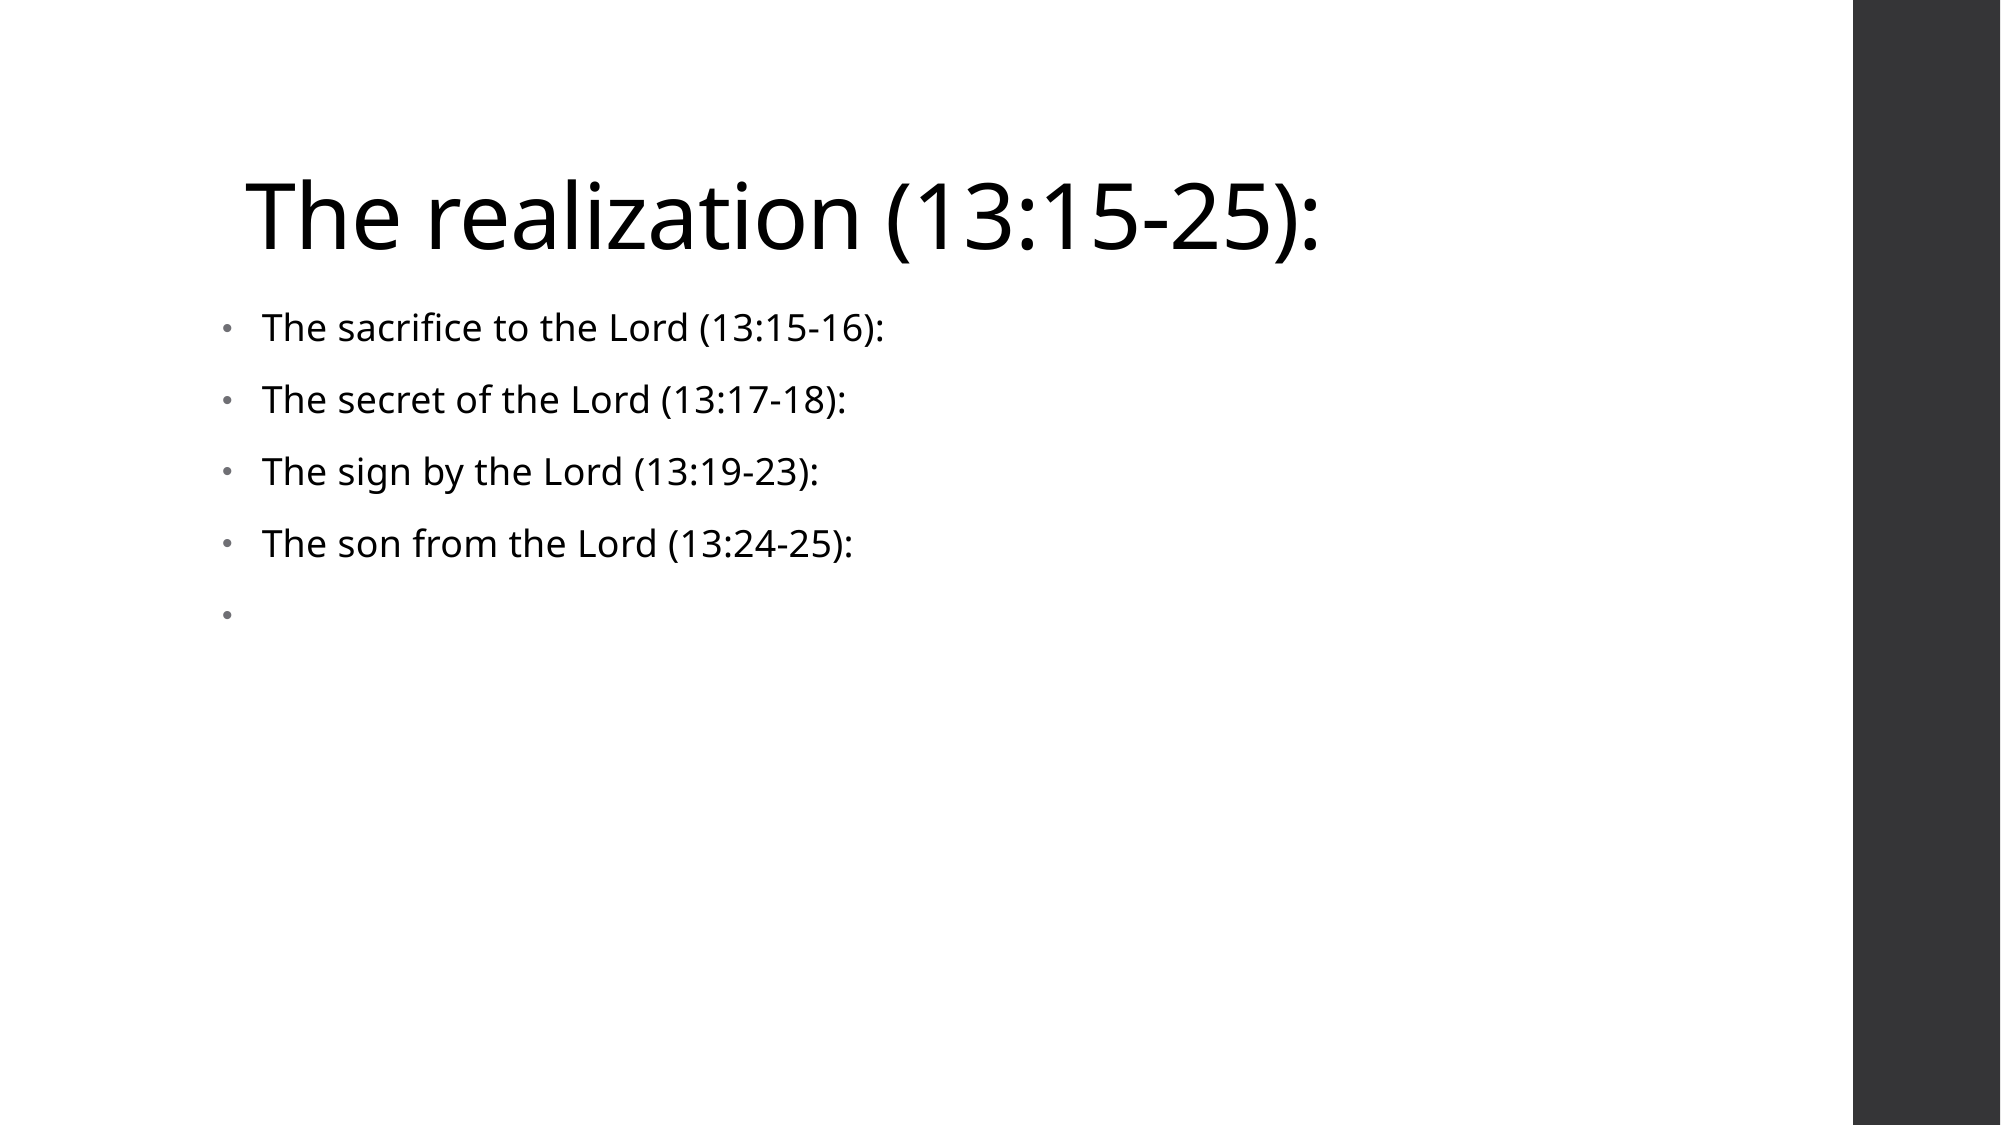

# The realization (13:15-25):
 The sacrifice to the Lord (13:15-16):
 The secret of the Lord (13:17-18):
 The sign by the Lord (13:19-23):
 The son from the Lord (13:24-25):